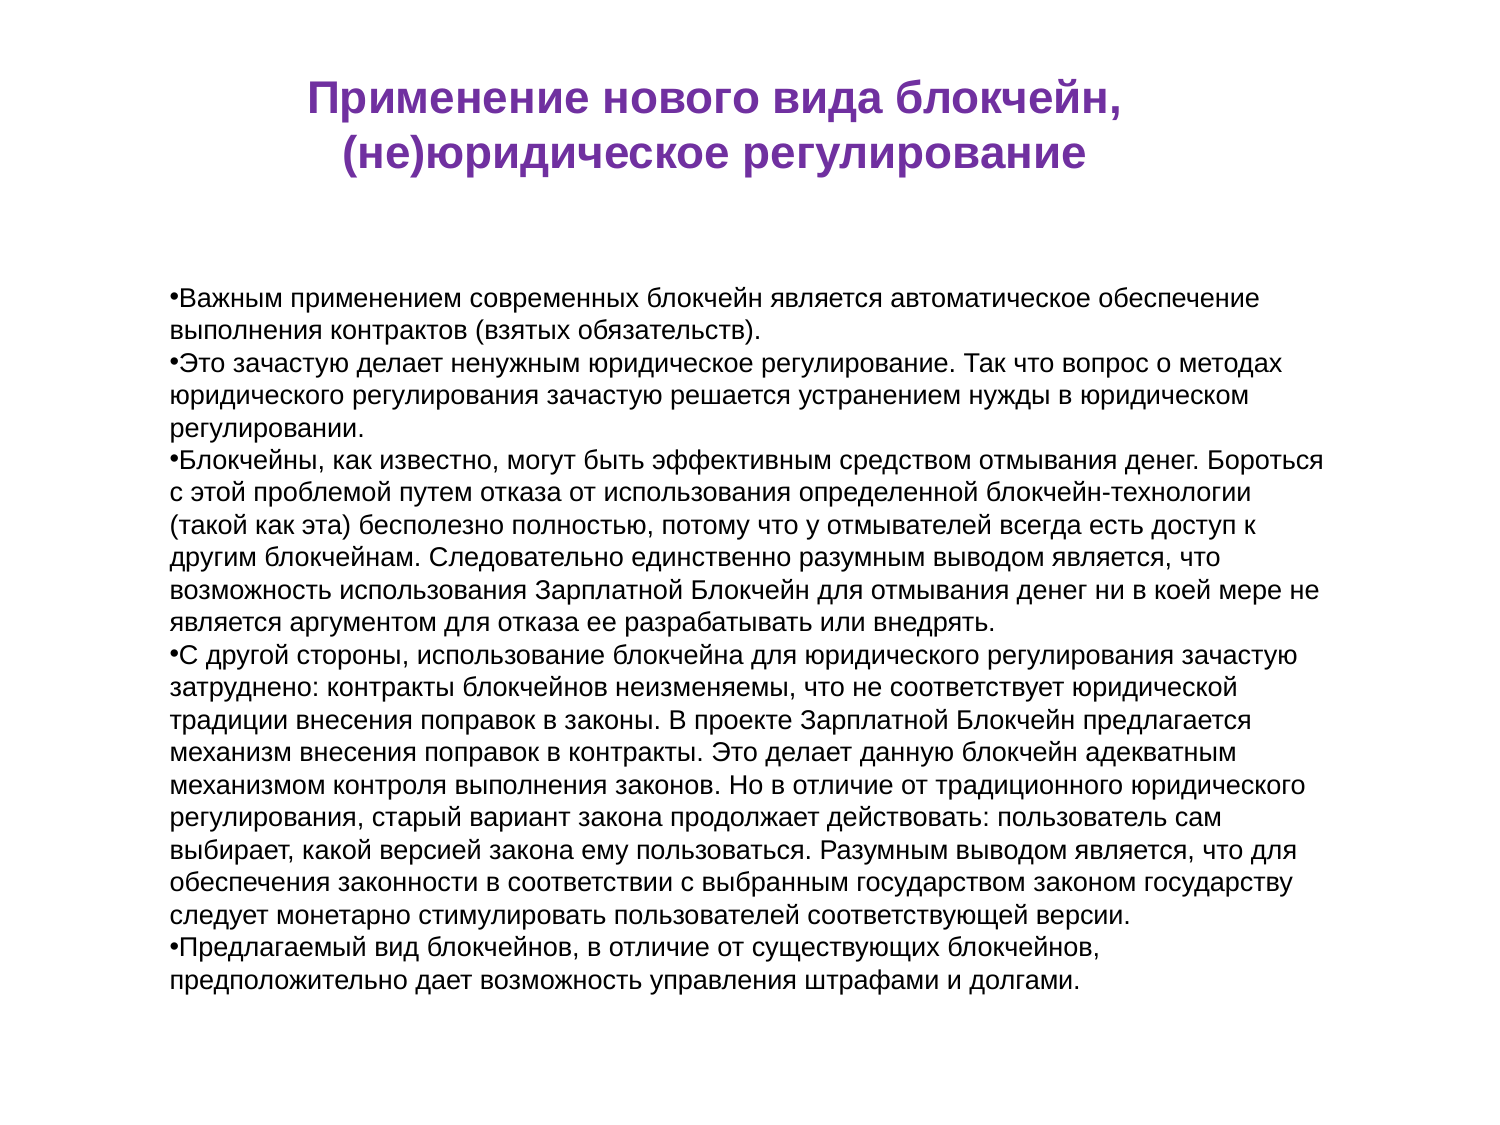

Применение нового вида блокчейн,
(не)юридическое регулирование
Важным применением современных блокчейн является автоматическое обеспечение выполнения контрактов (взятых обязательств).
Это зачастую делает ненужным юридическое регулирование. Так что вопрос о методах юридического регулирования зачастую решается устранением нужды в юридическом регулировании.
Блокчейны, как известно, могут быть эффективным средством отмывания денег. Бороться с этой проблемой путем отказа от использования определенной блокчейн-технологии (такой как эта) бесполезно полностью, потому что у отмывателей всегда есть доступ к другим блокчейнам. Следовательно единственно разумным выводом является, что возможность использования Зарплатной Блокчейн для отмывания денег ни в коей мере не является аргументом для отказа ее разрабатывать или внедрять.
С другой стороны, использование блокчейна для юридического регулирования зачастую затруднено: контракты блокчейнов неизменяемы, что не соответствует юридической традиции внесения поправок в законы. В проекте Зарплатной Блокчейн предлагается механизм внесения поправок в контракты. Это делает данную блокчейн адекватным механизмом контроля выполнения законов. Но в отличие от традиционного юридического регулирования, старый вариант закона продолжает действовать: пользователь сам выбирает, какой версией закона ему пользоваться. Разумным выводом является, что для обеспечения законности в соответствии с выбранным государством законом государству следует монетарно стимулировать пользователей соответствующей версии.
Предлагаемый вид блокчейнов, в отличие от существующих блокчейнов, предположительно дает возможность управления штрафами и долгами.